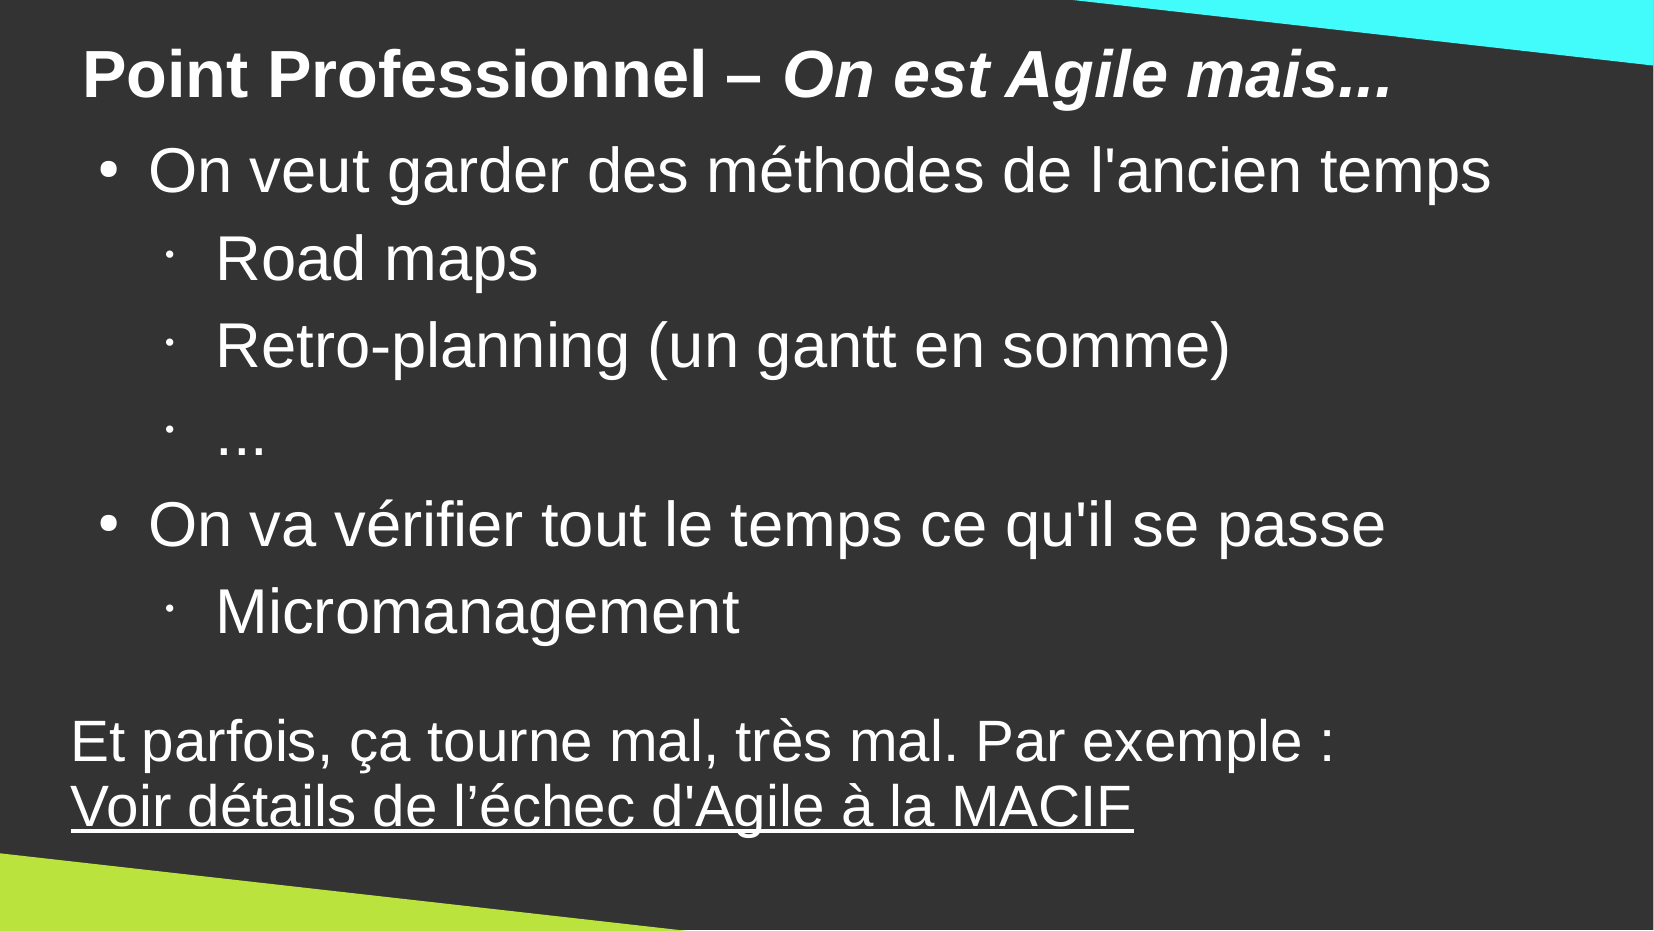

# Point Professionnel – On est Agile mais...
On veut garder des méthodes de l'ancien temps
Road maps
Retro-planning (un gantt en somme)
...
On va vérifier tout le temps ce qu'il se passe
Micromanagement
Et parfois, ça tourne mal, très mal. Par exemple : Voir détails de l’échec d'Agile à la MACIF